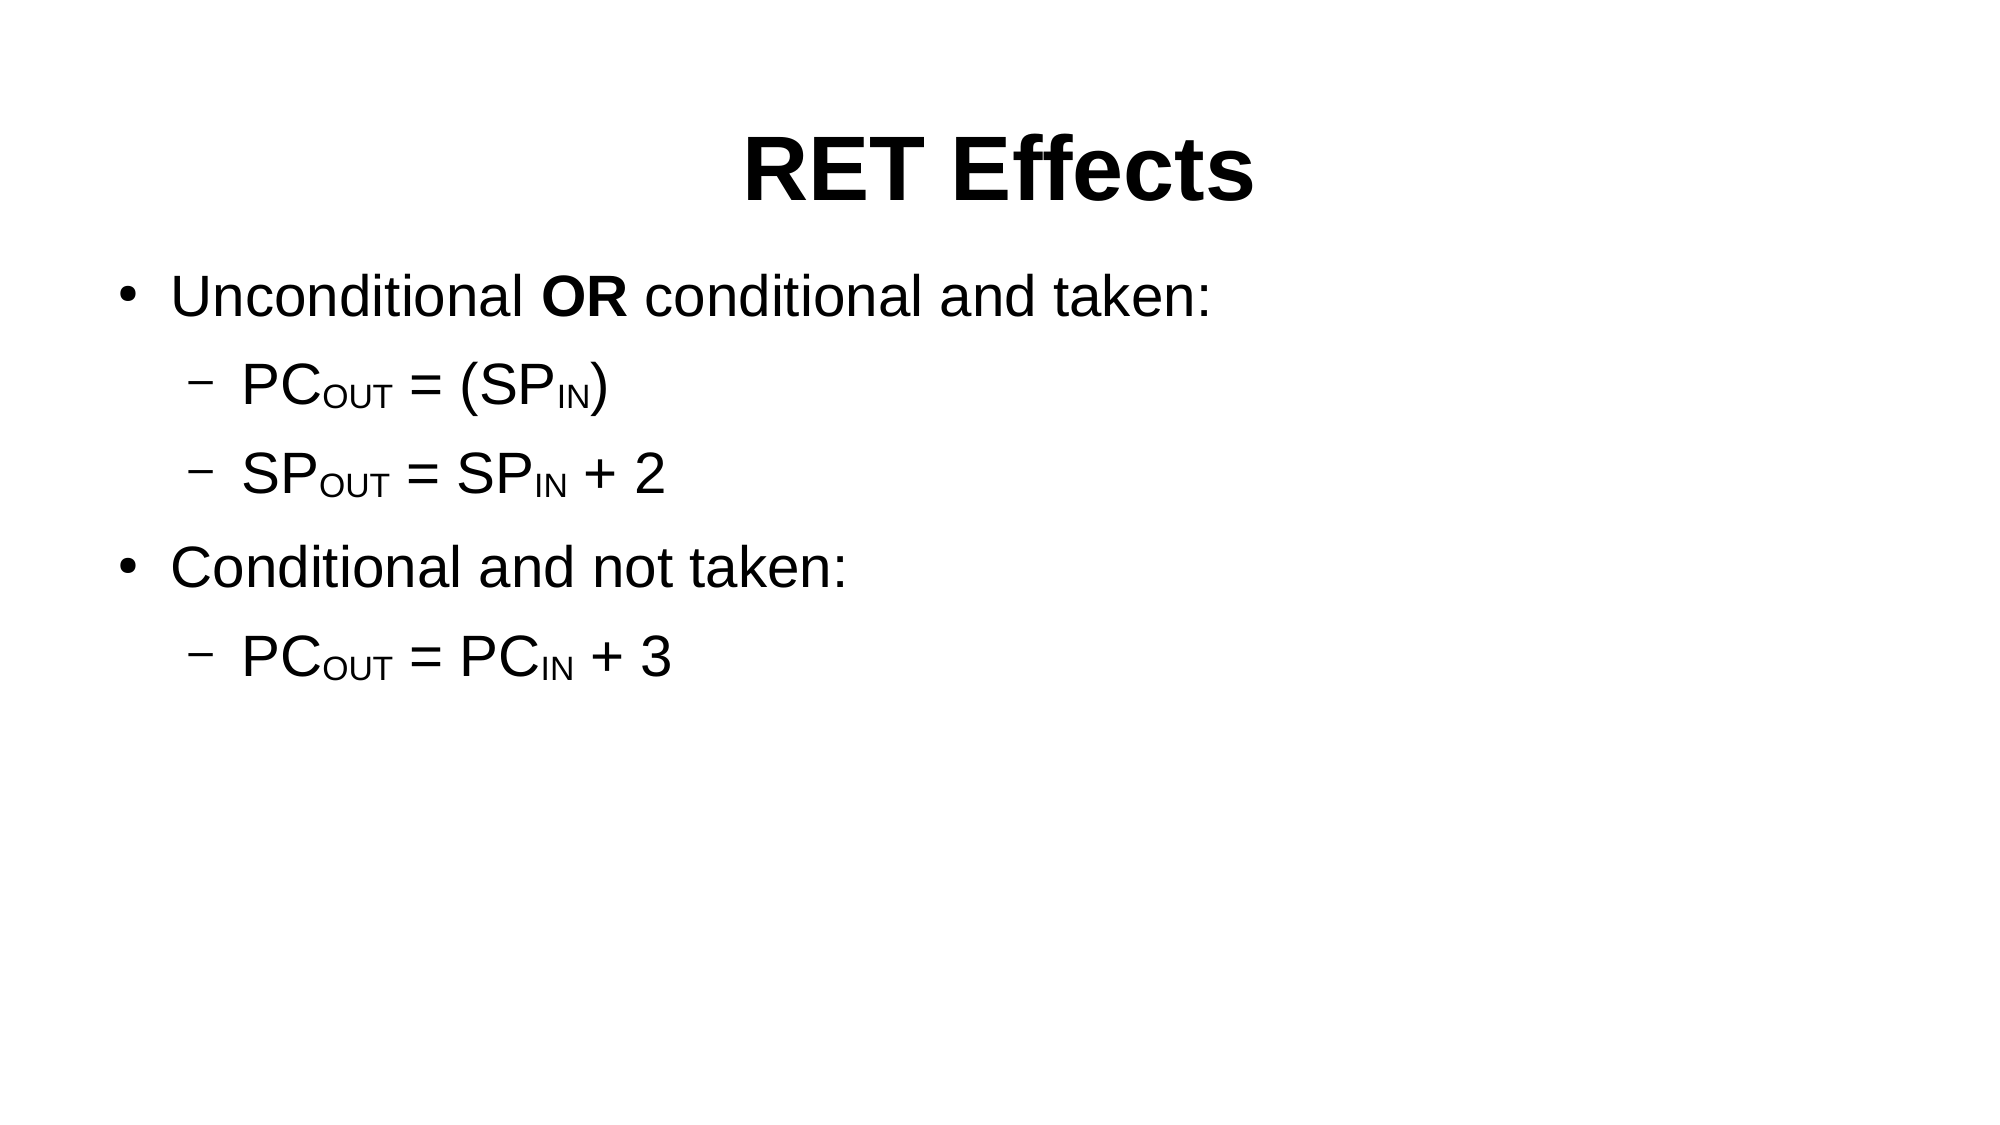

# RET Effects
Unconditional OR conditional and taken:
PCOUT = (SPIN)
SPOUT = SPIN + 2
Conditional and not taken:
PCOUT = PCIN + 3